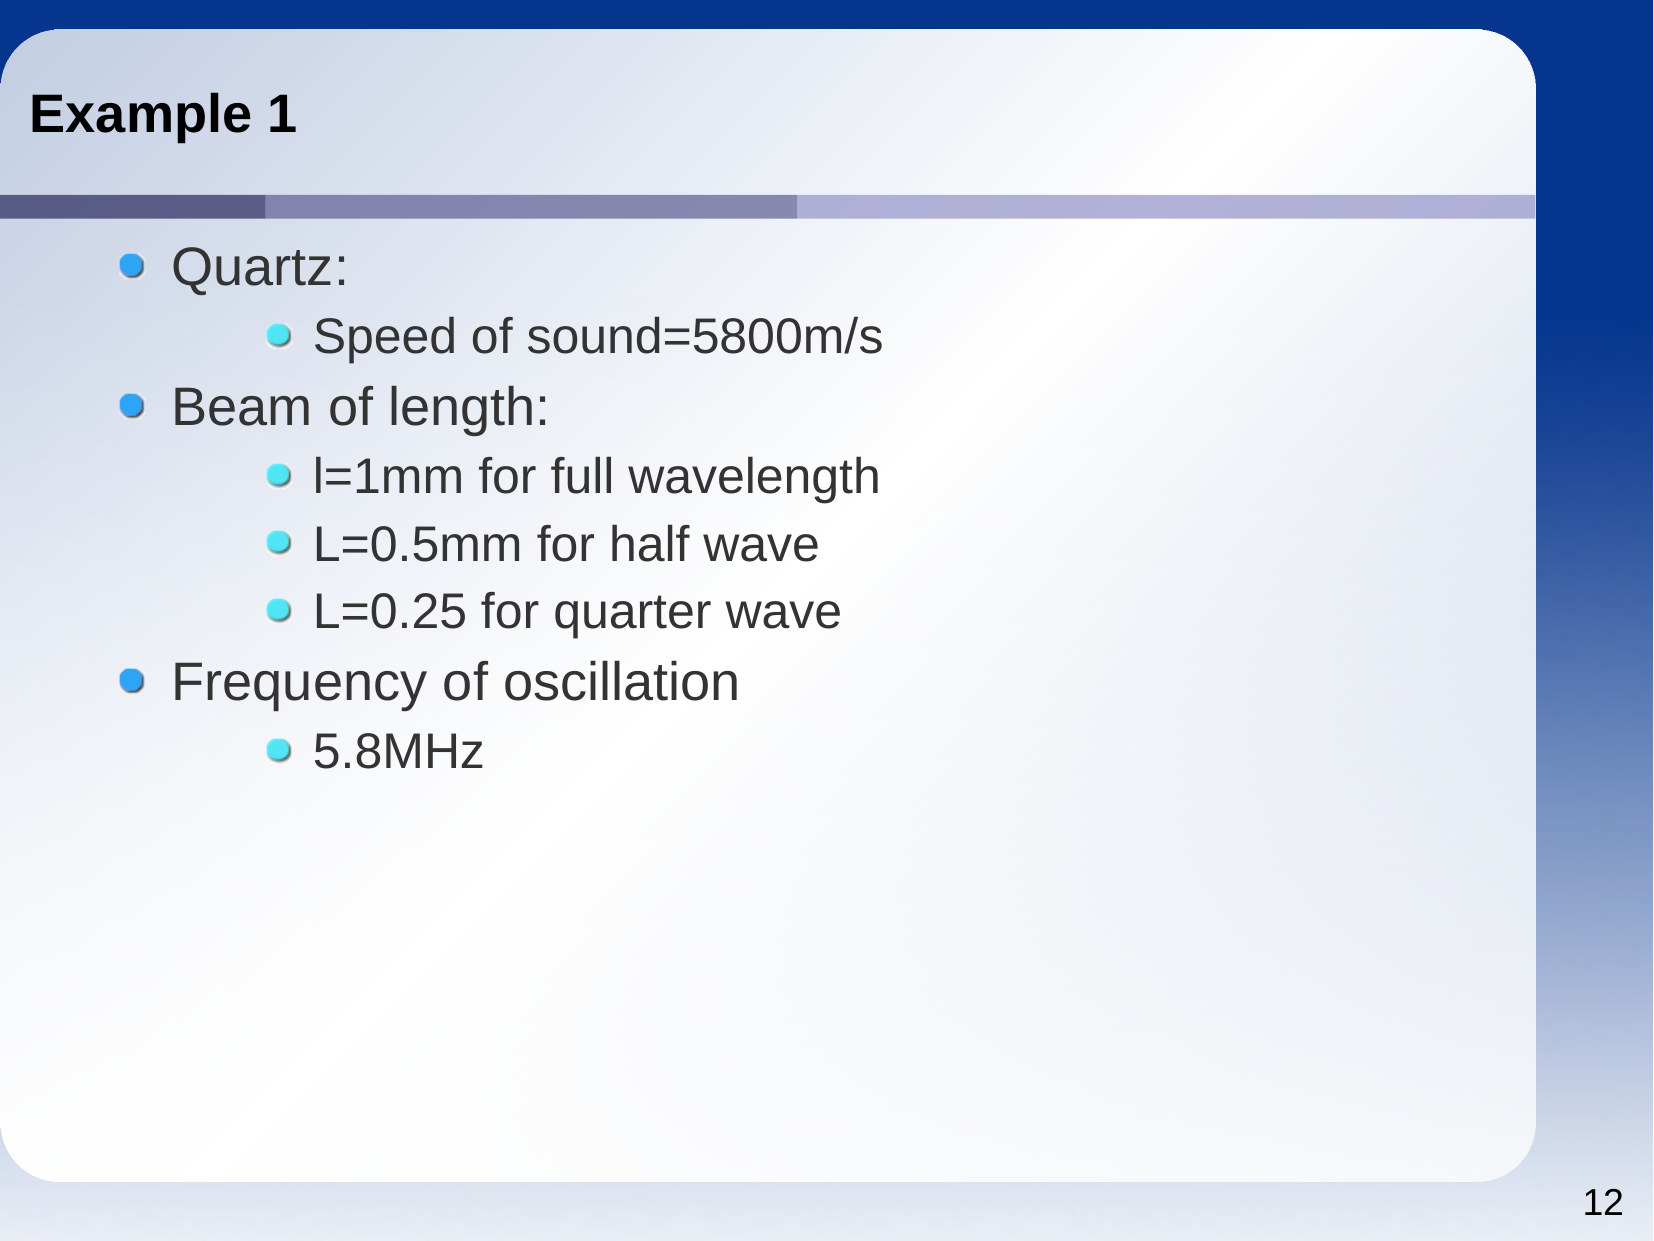

# Example 1
Quartz:
Speed of sound=5800m/s
Beam of length:
l=1mm for full wavelength
L=0.5mm for half wave
L=0.25 for quarter wave
Frequency of oscillation
5.8MHz
12